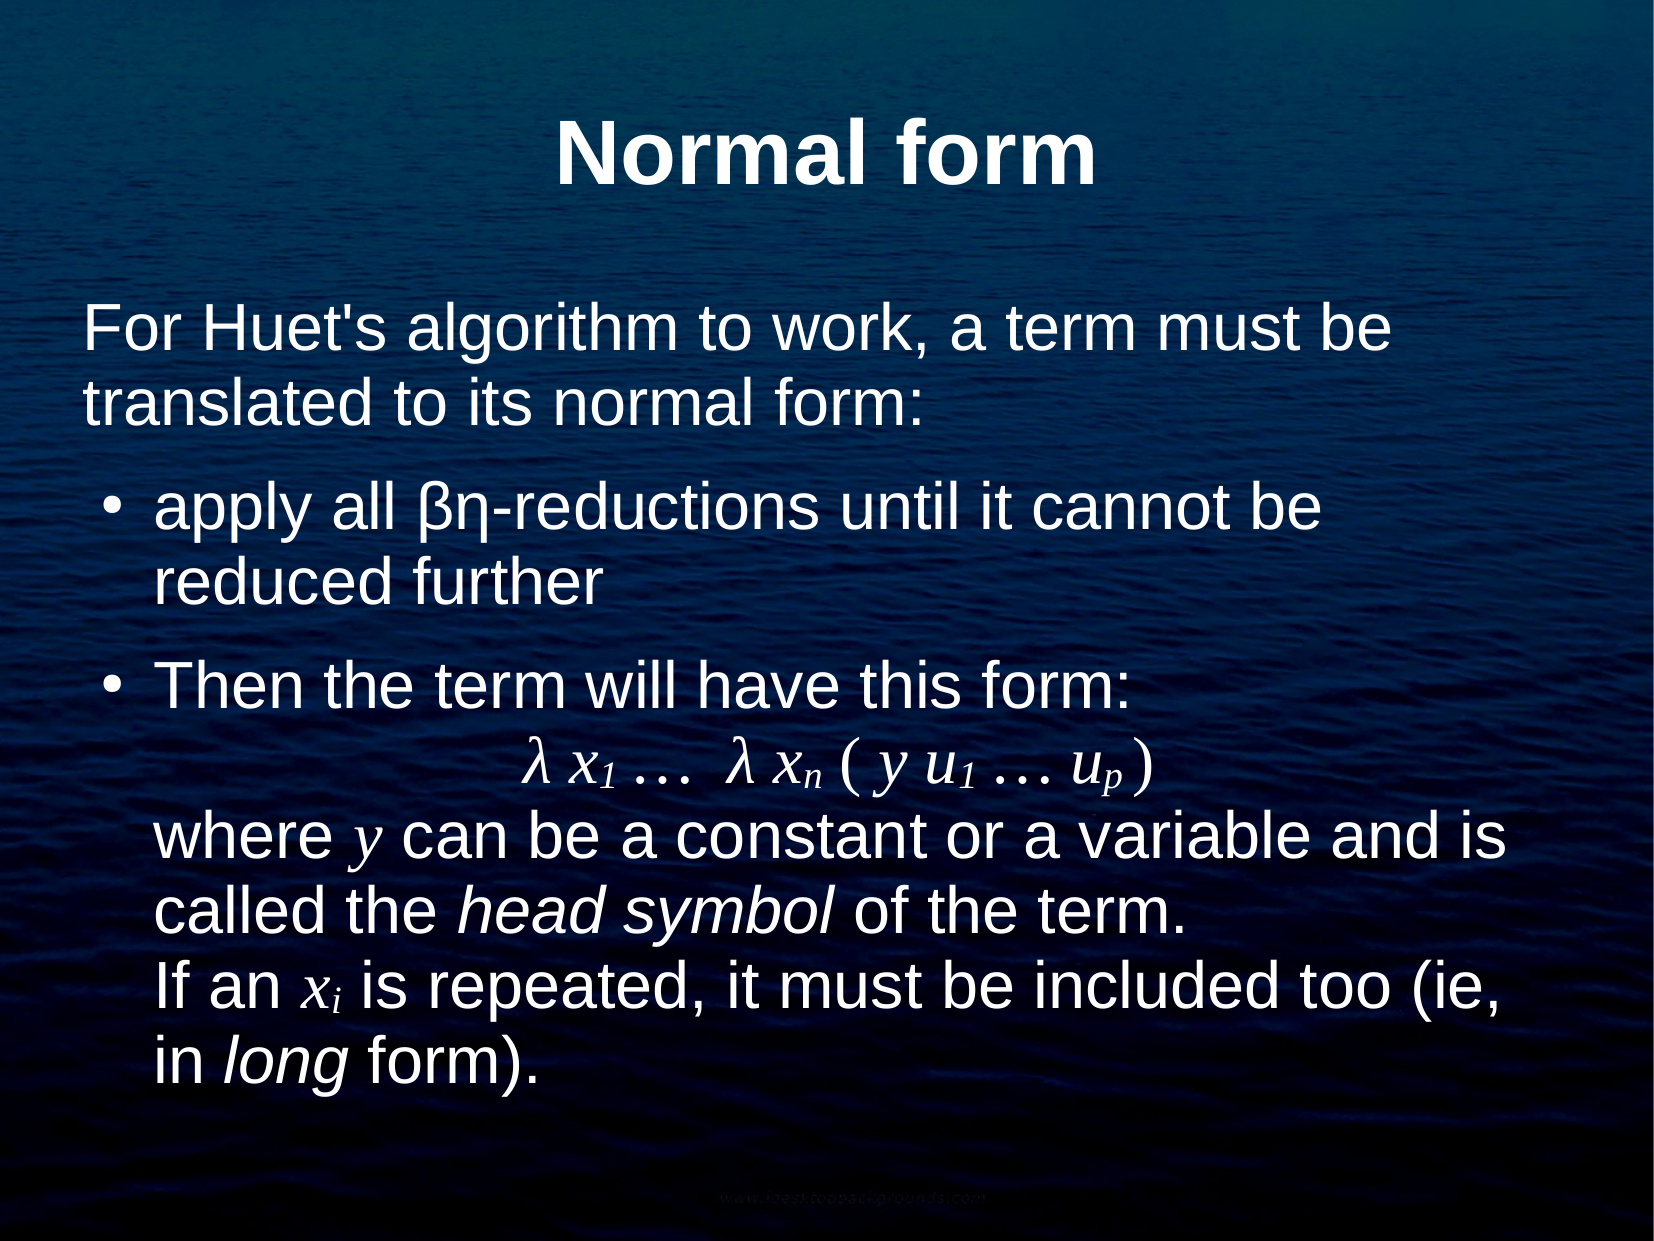

# Normal form
For Huet's algorithm to work, a term must be translated to its normal form:
apply all βη-reductions until it cannot be reduced further
Then the term will have this form:
 λ x1 … λ xn ( y u1 … up )
where y can be a constant or a variable and is called the head symbol of the term.
If an xi is repeated, it must be included too (ie, in long form).